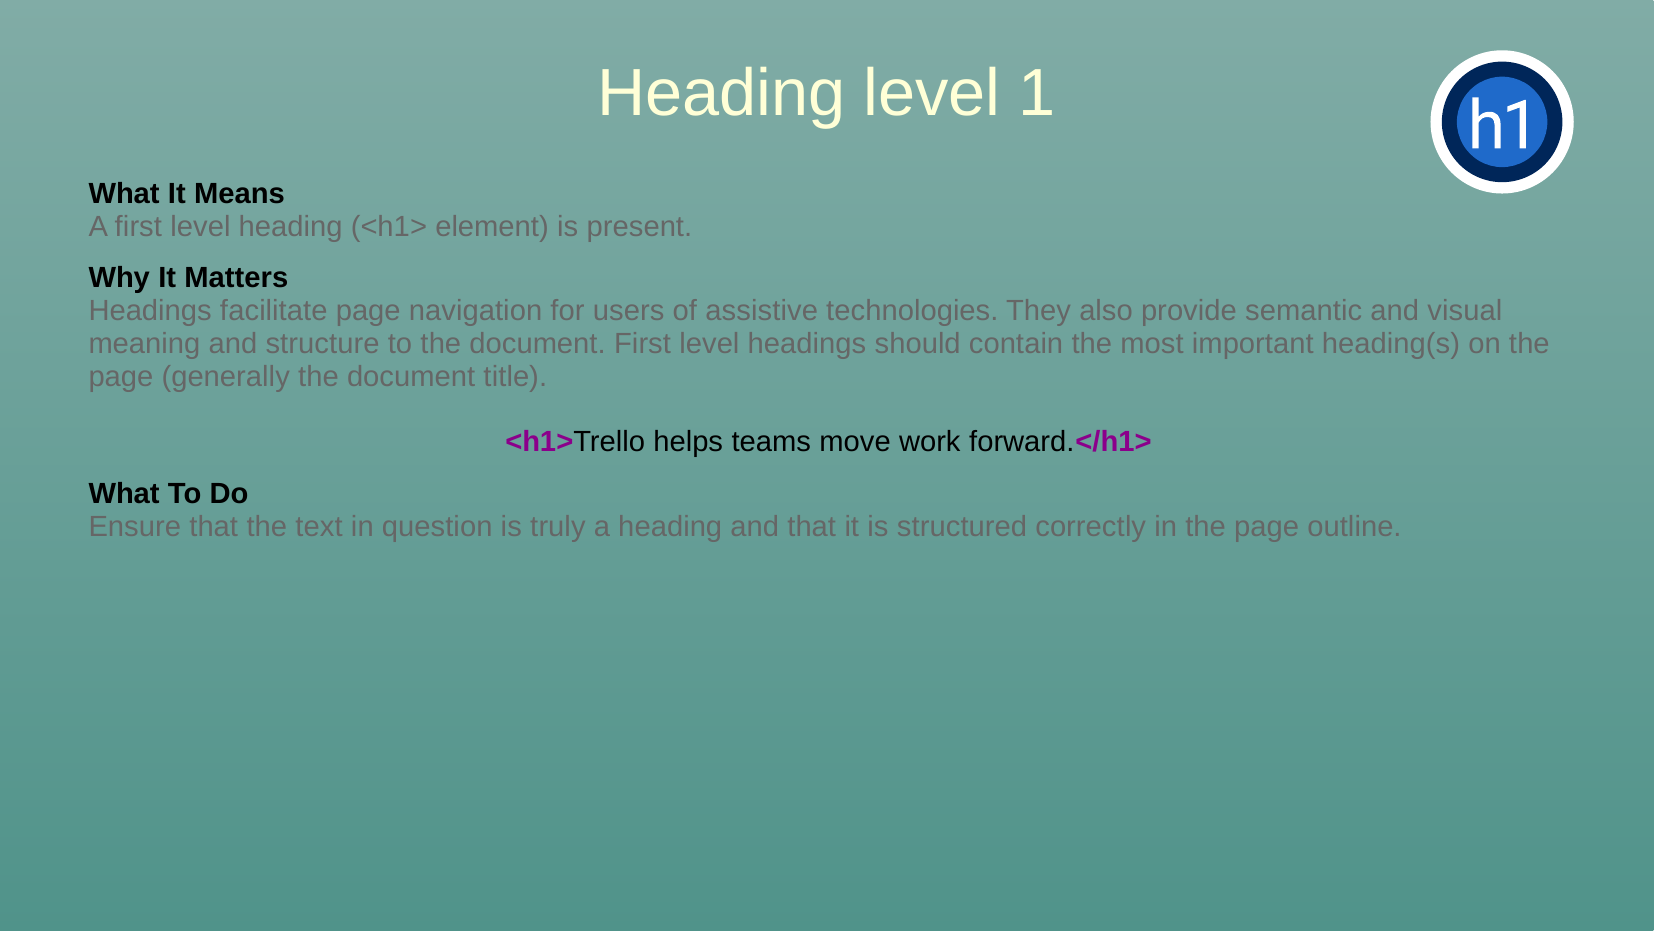

# Heading level 1
What It Means
A first level heading (<h1> element) is present.
Why It Matters
Headings facilitate page navigation for users of assistive technologies. They also provide semantic and visual meaning and structure to the document. First level headings should contain the most important heading(s) on the page (generally the document title).
<h1>Trello helps teams move work forward.</h1>
What To Do
Ensure that the text in question is truly a heading and that it is structured correctly in the page outline.